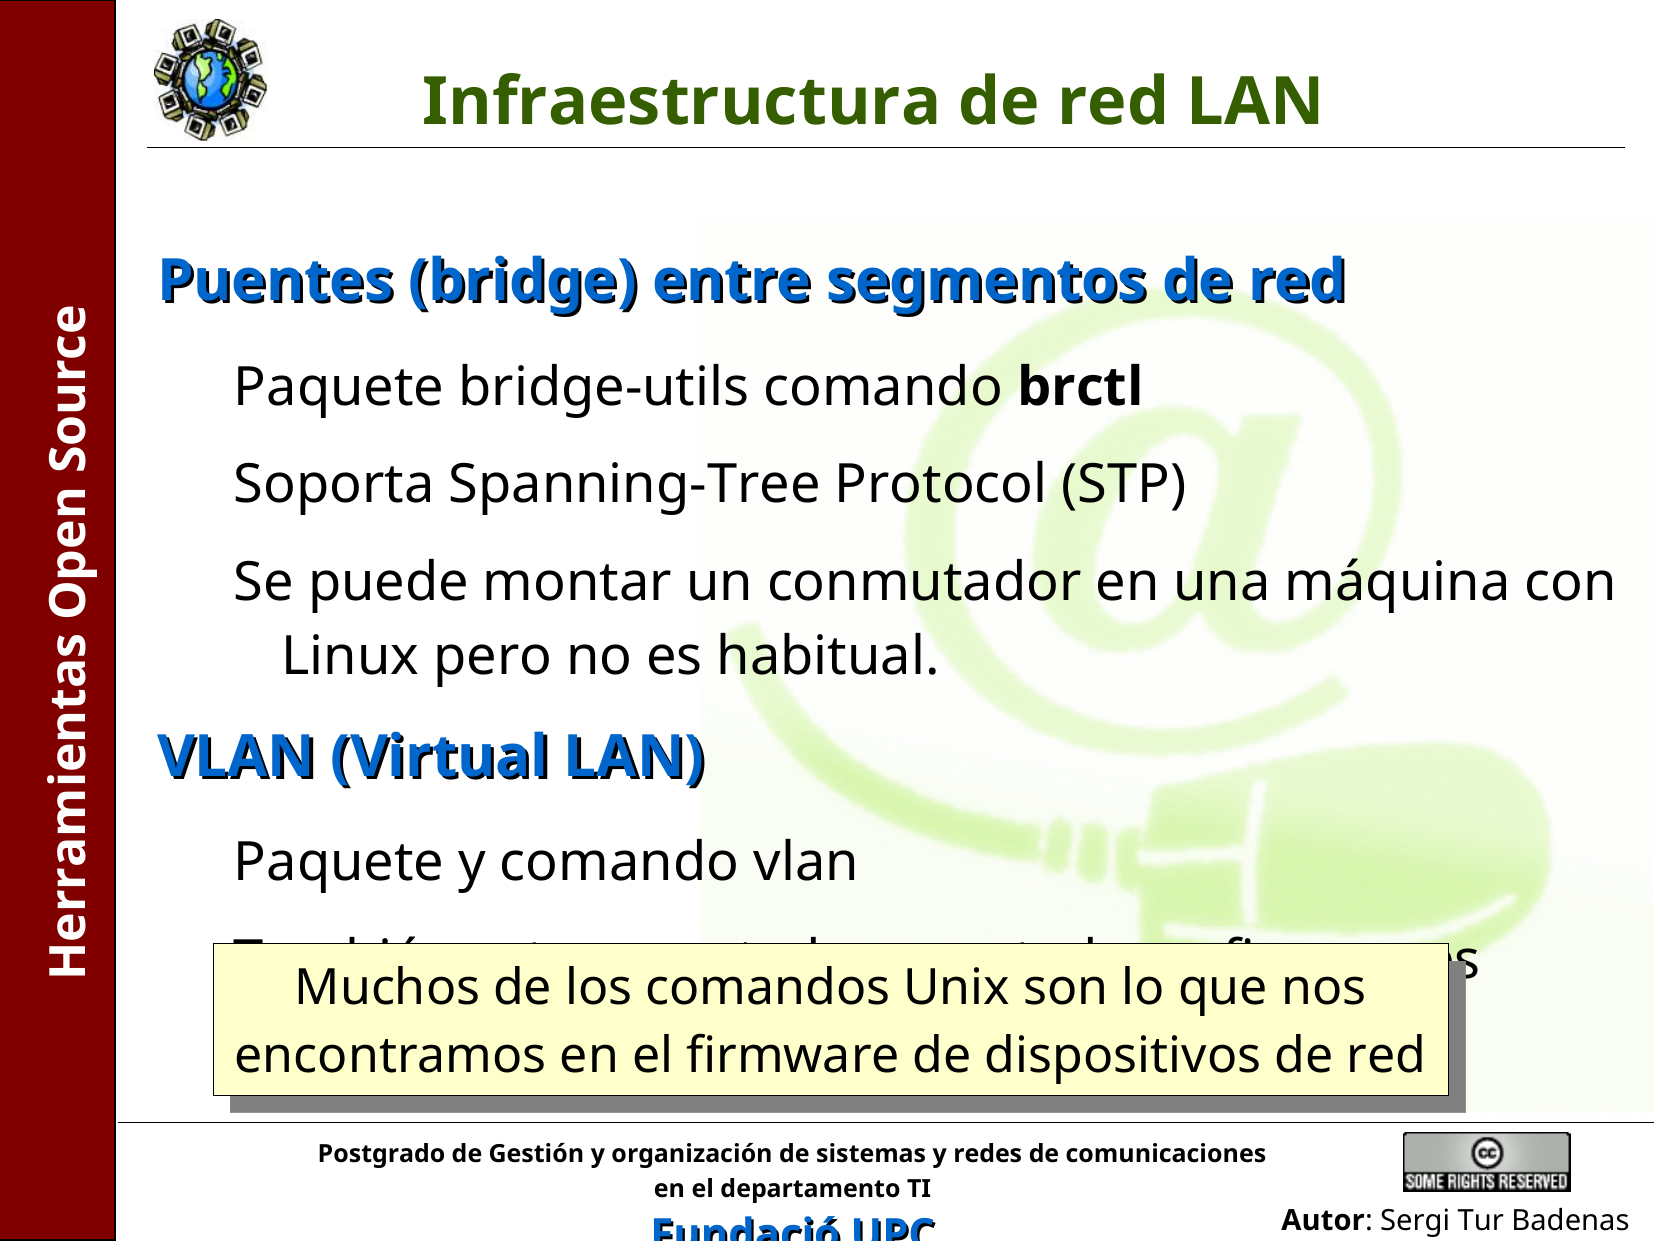

# Infraestructura de red LAN
Puentes (bridge) entre segmentos de red
Paquete bridge-utils comando brctl
Soporta Spanning-Tree Protocol (STP)
Se puede montar un conmutador en una máquina con Linux pero no es habitual.
VLAN (Virtual LAN)
Paquete y comando vlan
También esta soportado soportado en firmwares Linux como DD-WRT
Muchos de los comandos Unix son lo que nos encontramos en el firmware de dispositivos de red